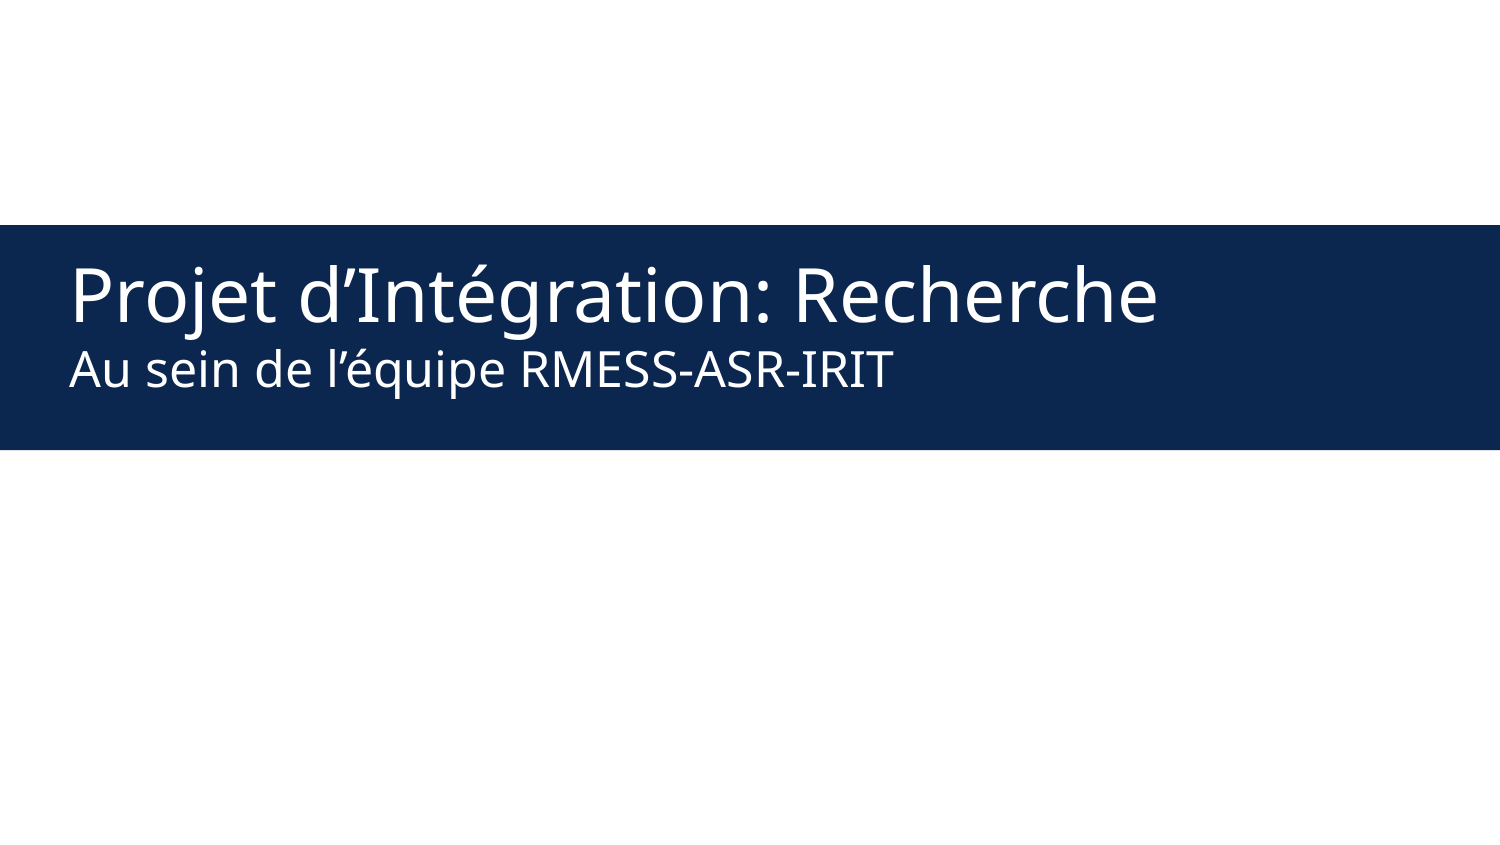

# Projet d’Intégration: Recherche Au sein de l’équipe RMESS-ASR-IRIT